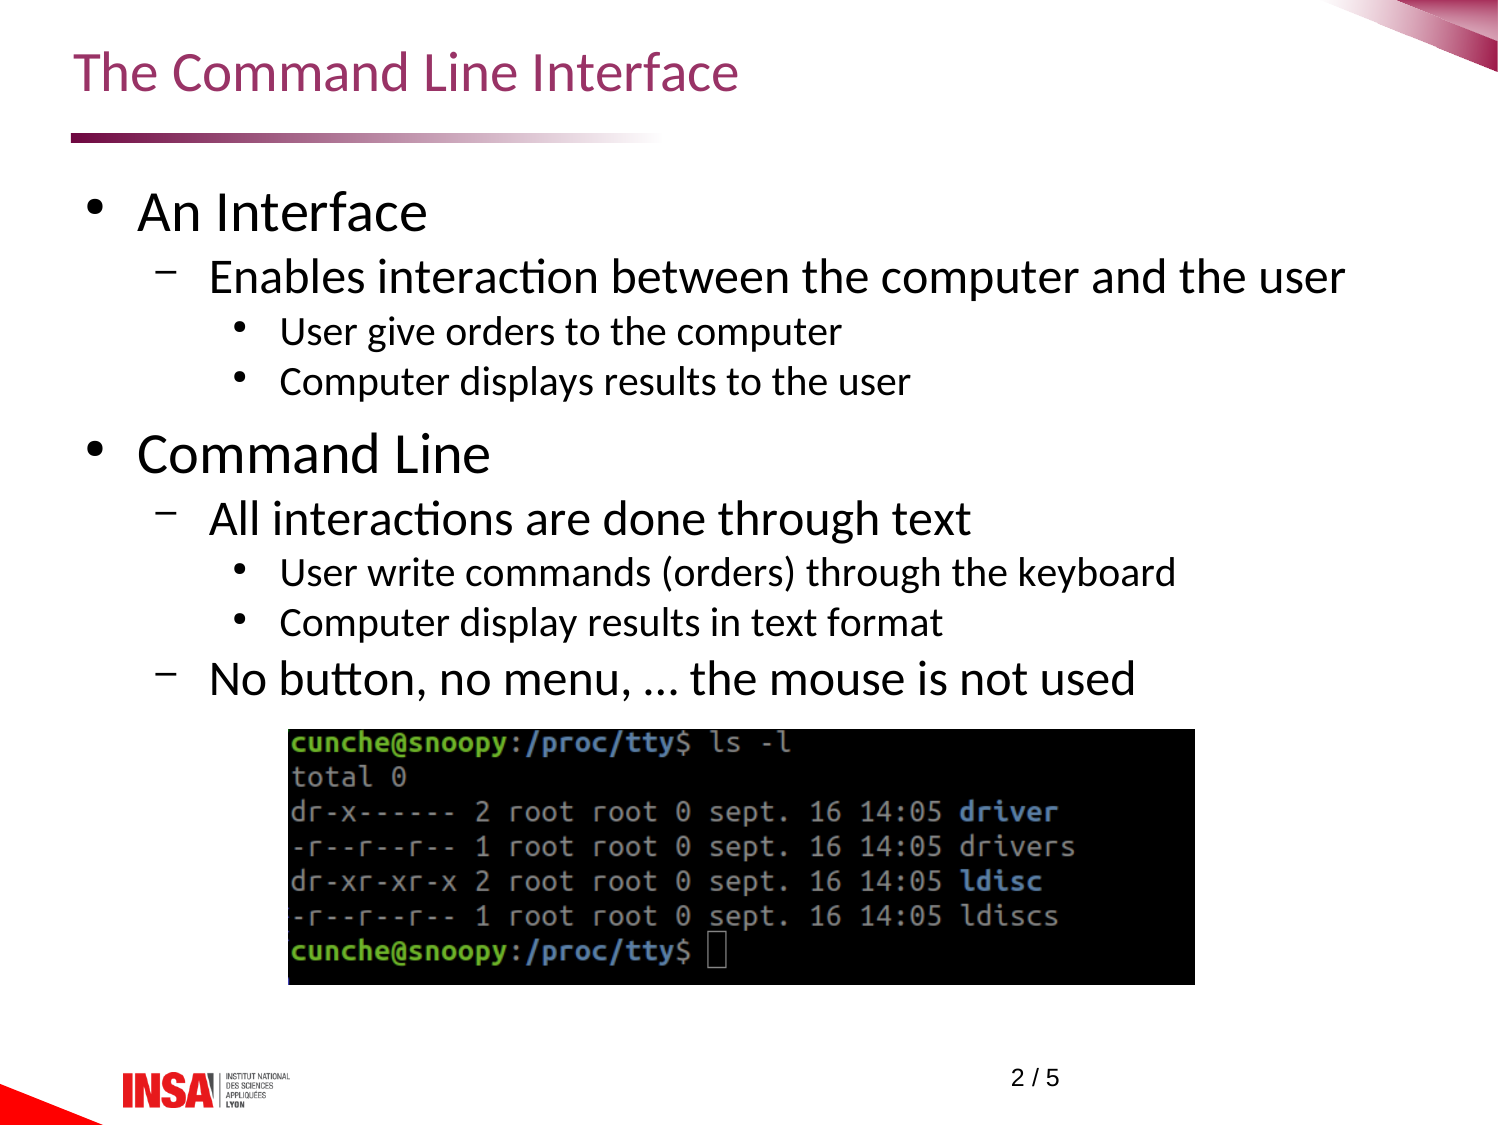

The Command Line Interface
# An Interface
Enables interaction between the computer and the user
User give orders to the computer
Computer displays results to the user
Command Line
All interactions are done through text
User write commands (orders) through the keyboard
Computer display results in text format
No button, no menu, … the mouse is not used